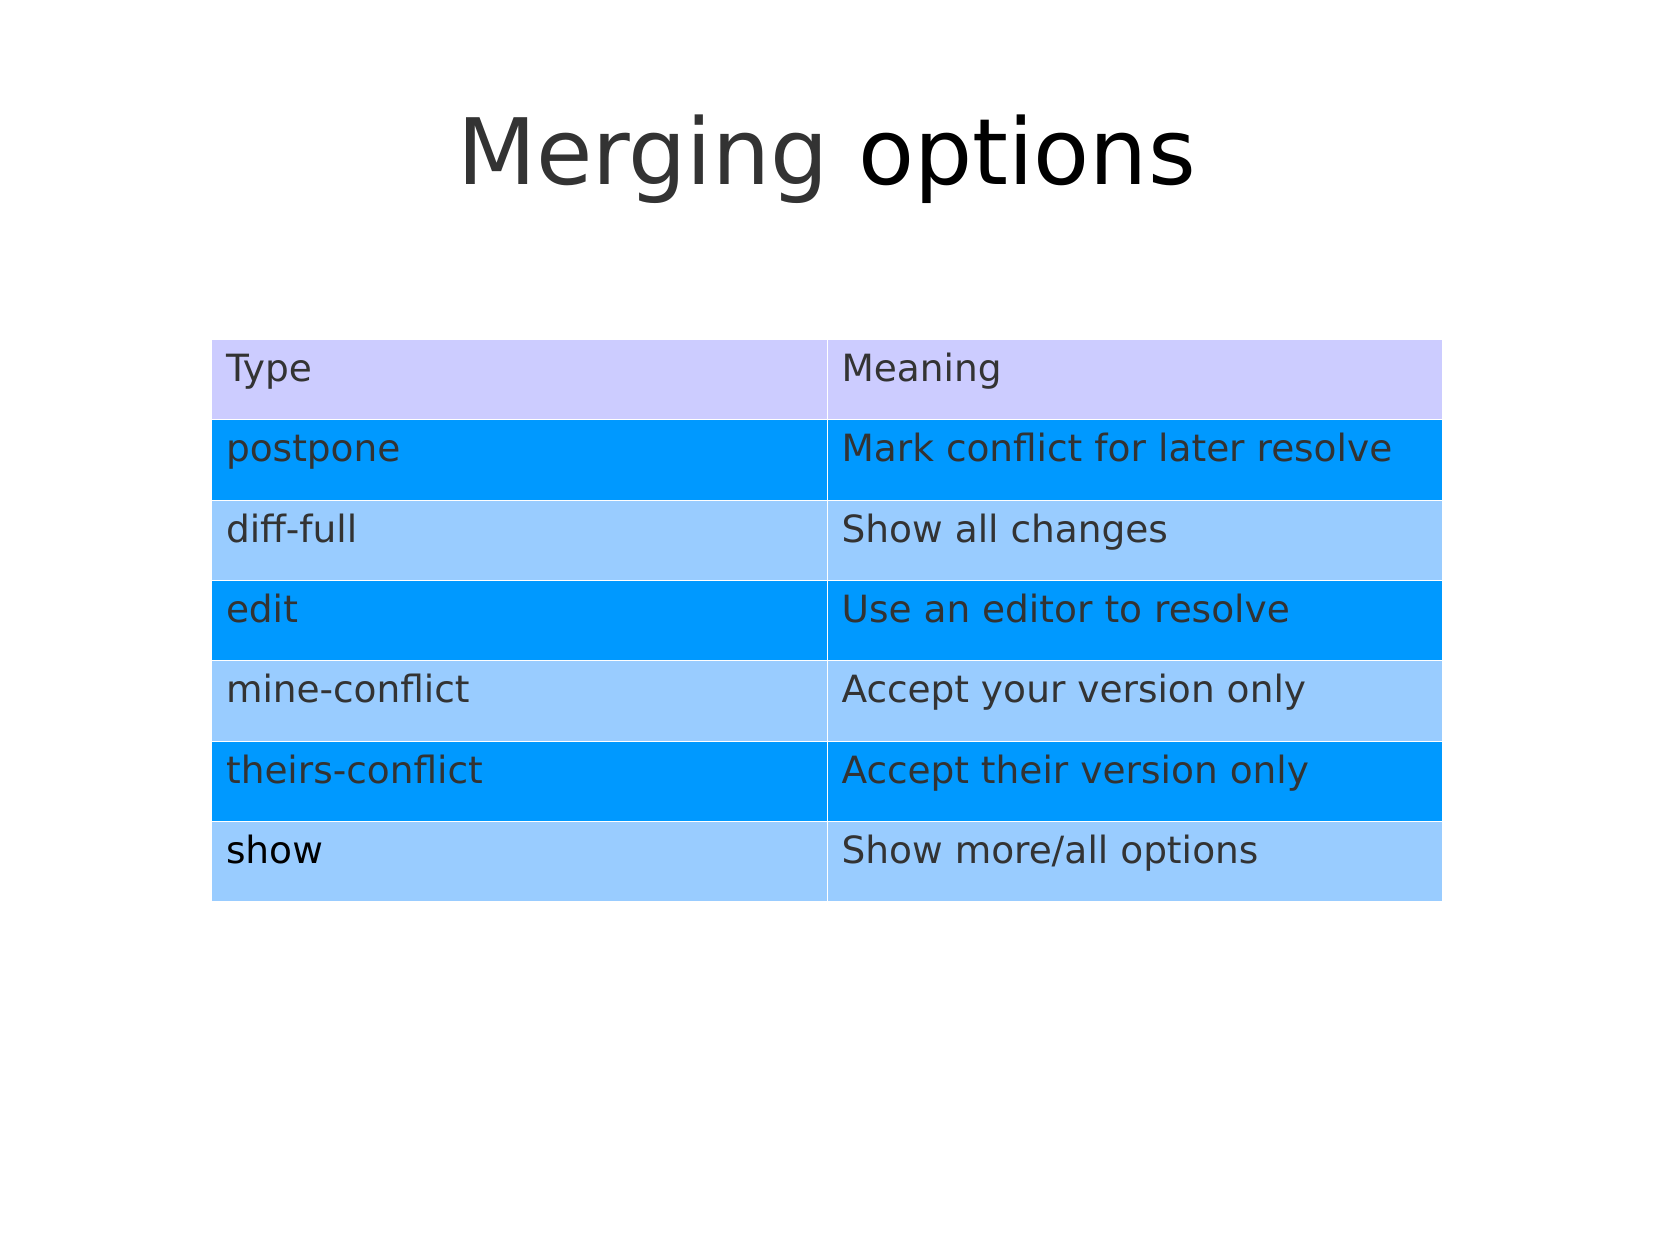

# Merging options
| Type | Meaning |
| --- | --- |
| postpone | Mark conflict for later resolve |
| diff-full | Show all changes |
| edit | Use an editor to resolve |
| mine-conflict | Accept your version only |
| theirs-conflict | Accept their version only |
| show | Show more/all options |